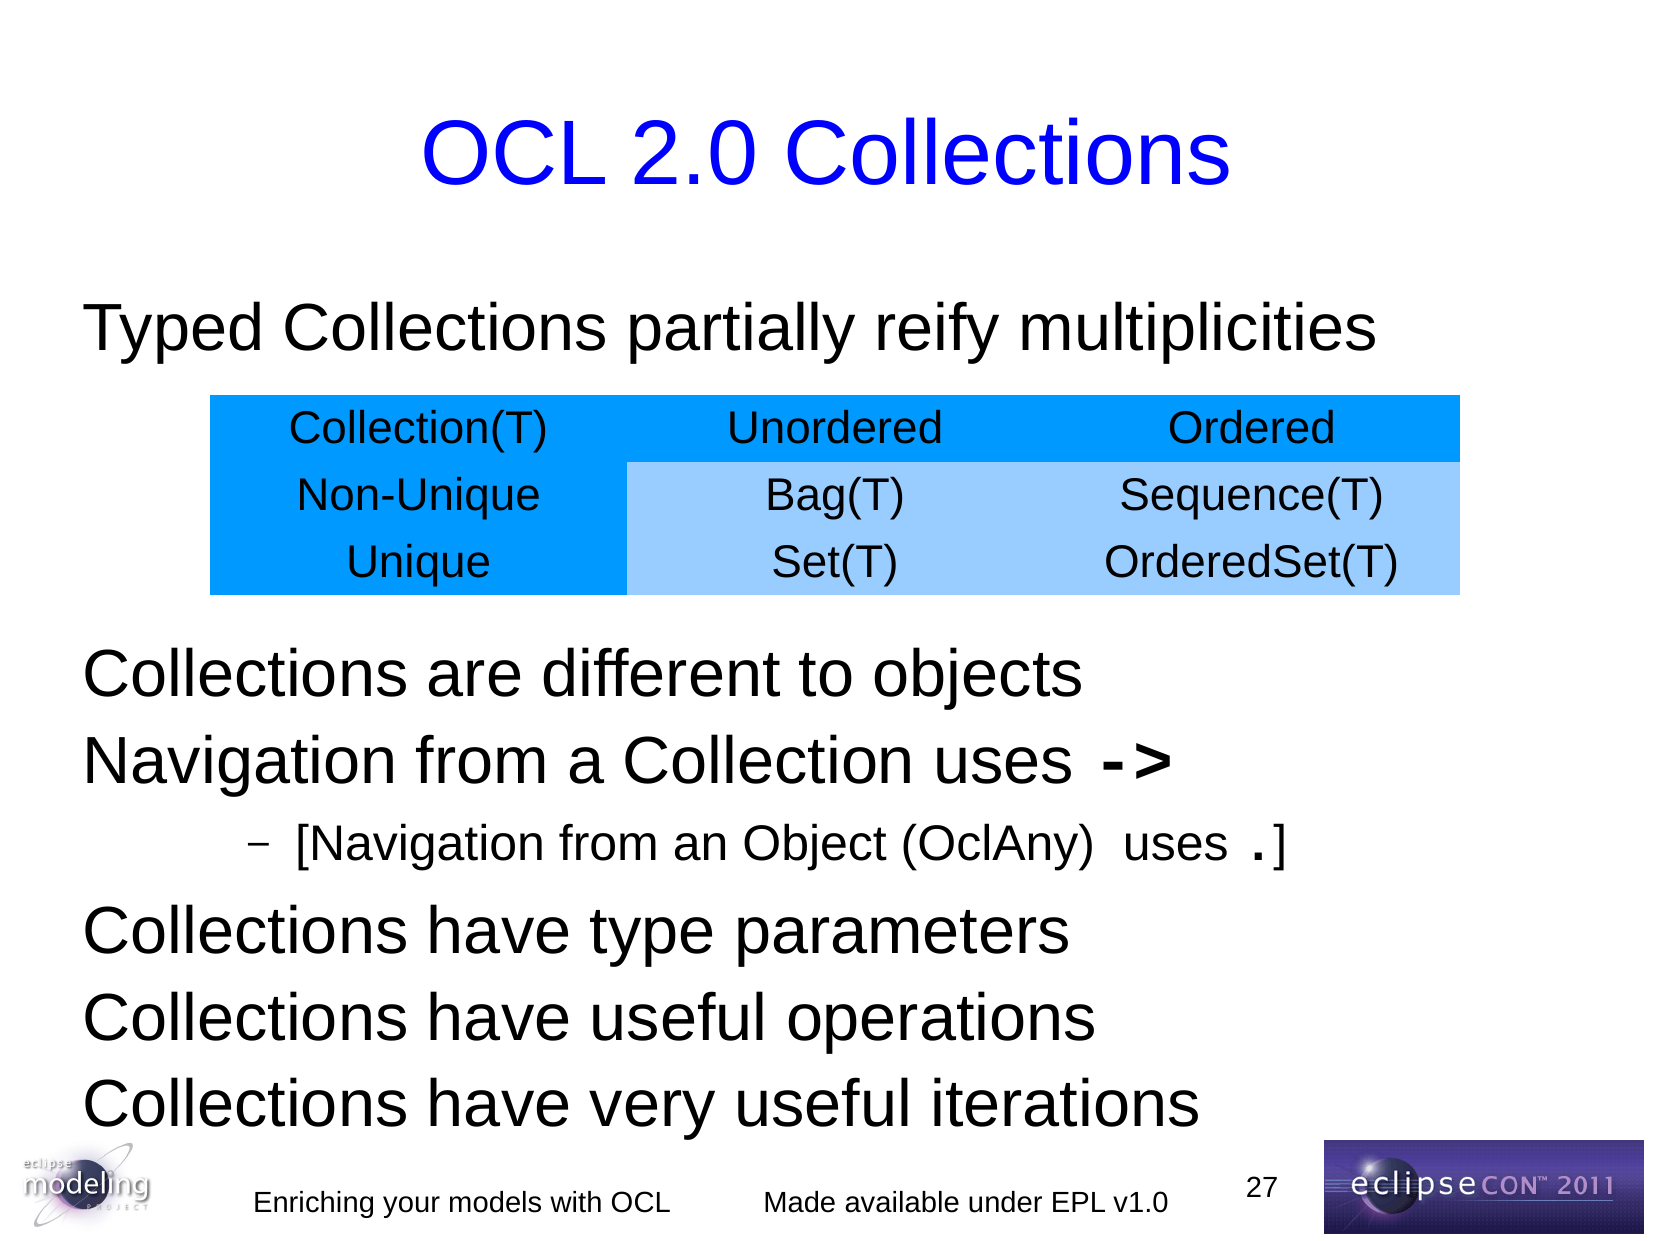

# OCL 2.0 Collections
Typed Collections partially reify multiplicities
Collections are different to objects
Navigation from a Collection uses ->
[Navigation from an Object (OclAny) uses .]
Collections have type parameters
Collections have useful operations
Collections have very useful iterations
| Collection(T) | Unordered | Ordered |
| --- | --- | --- |
| Non-Unique | Bag(T) | Sequence(T) |
| Unique | Set(T) | OrderedSet(T) |
27
Enriching your models with OCL